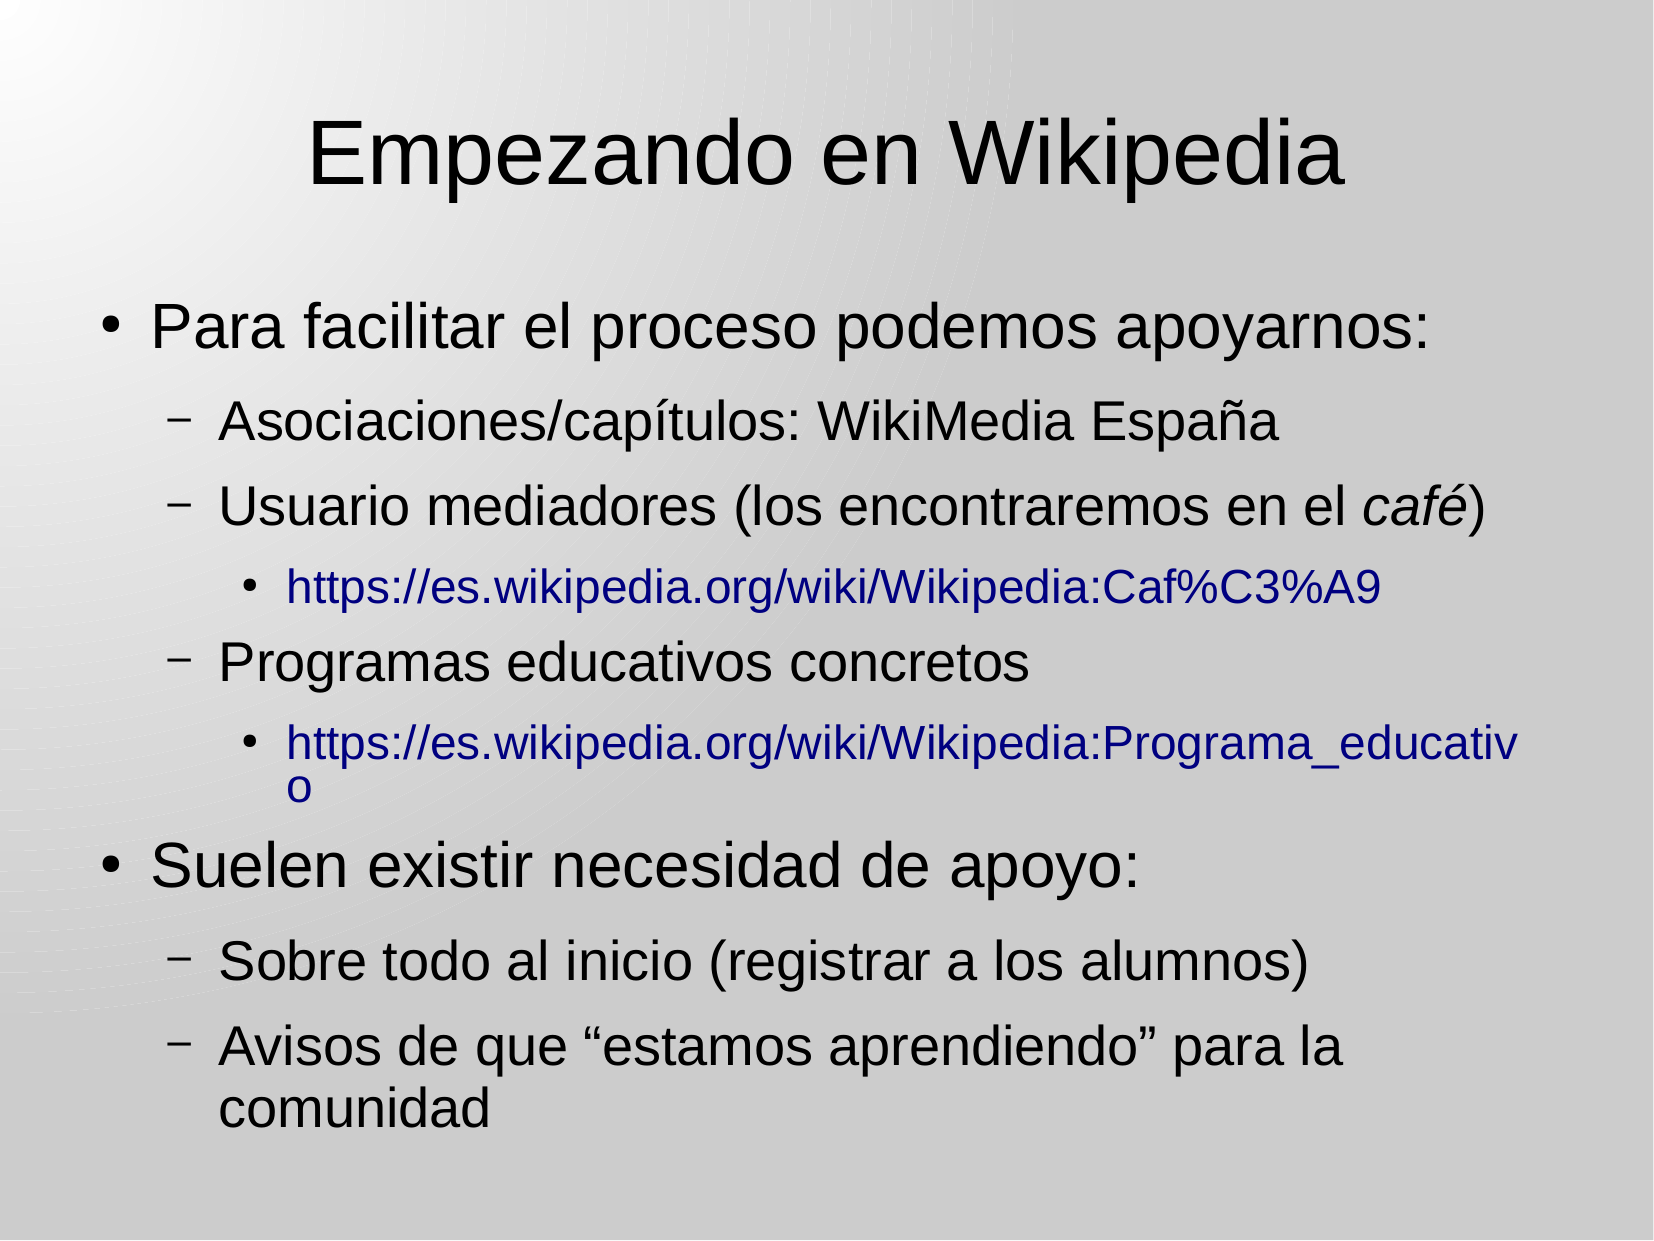

# Empezando en Wikipedia
Para facilitar el proceso podemos apoyarnos:
Asociaciones/capítulos: WikiMedia España
Usuario mediadores (los encontraremos en el café)
https://es.wikipedia.org/wiki/Wikipedia:Caf%C3%A9
Programas educativos concretos
https://es.wikipedia.org/wiki/Wikipedia:Programa_educativo
Suelen existir necesidad de apoyo:
Sobre todo al inicio (registrar a los alumnos)
Avisos de que “estamos aprendiendo” para la comunidad